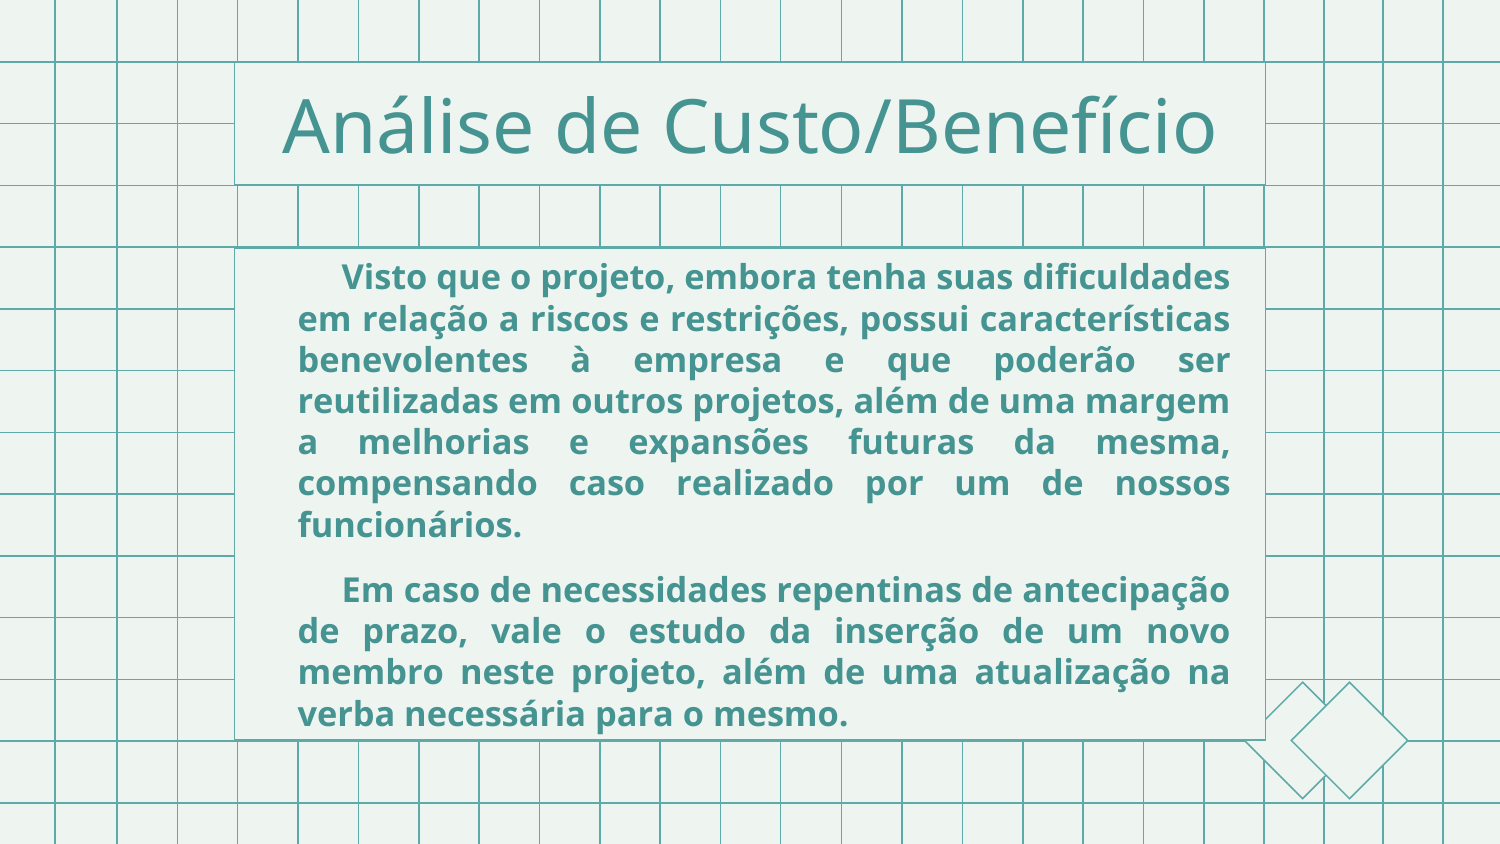

# Análise de Custo/Benefício
Visto que o projeto, embora tenha suas dificuldades em relação a riscos e restrições, possui características benevolentes à empresa e que poderão ser reutilizadas em outros projetos, além de uma margem a melhorias e expansões futuras da mesma, compensando caso realizado por um de nossos funcionários.
Em caso de necessidades repentinas de antecipação de prazo, vale o estudo da inserção de um novo membro neste projeto, além de uma atualização na verba necessária para o mesmo.